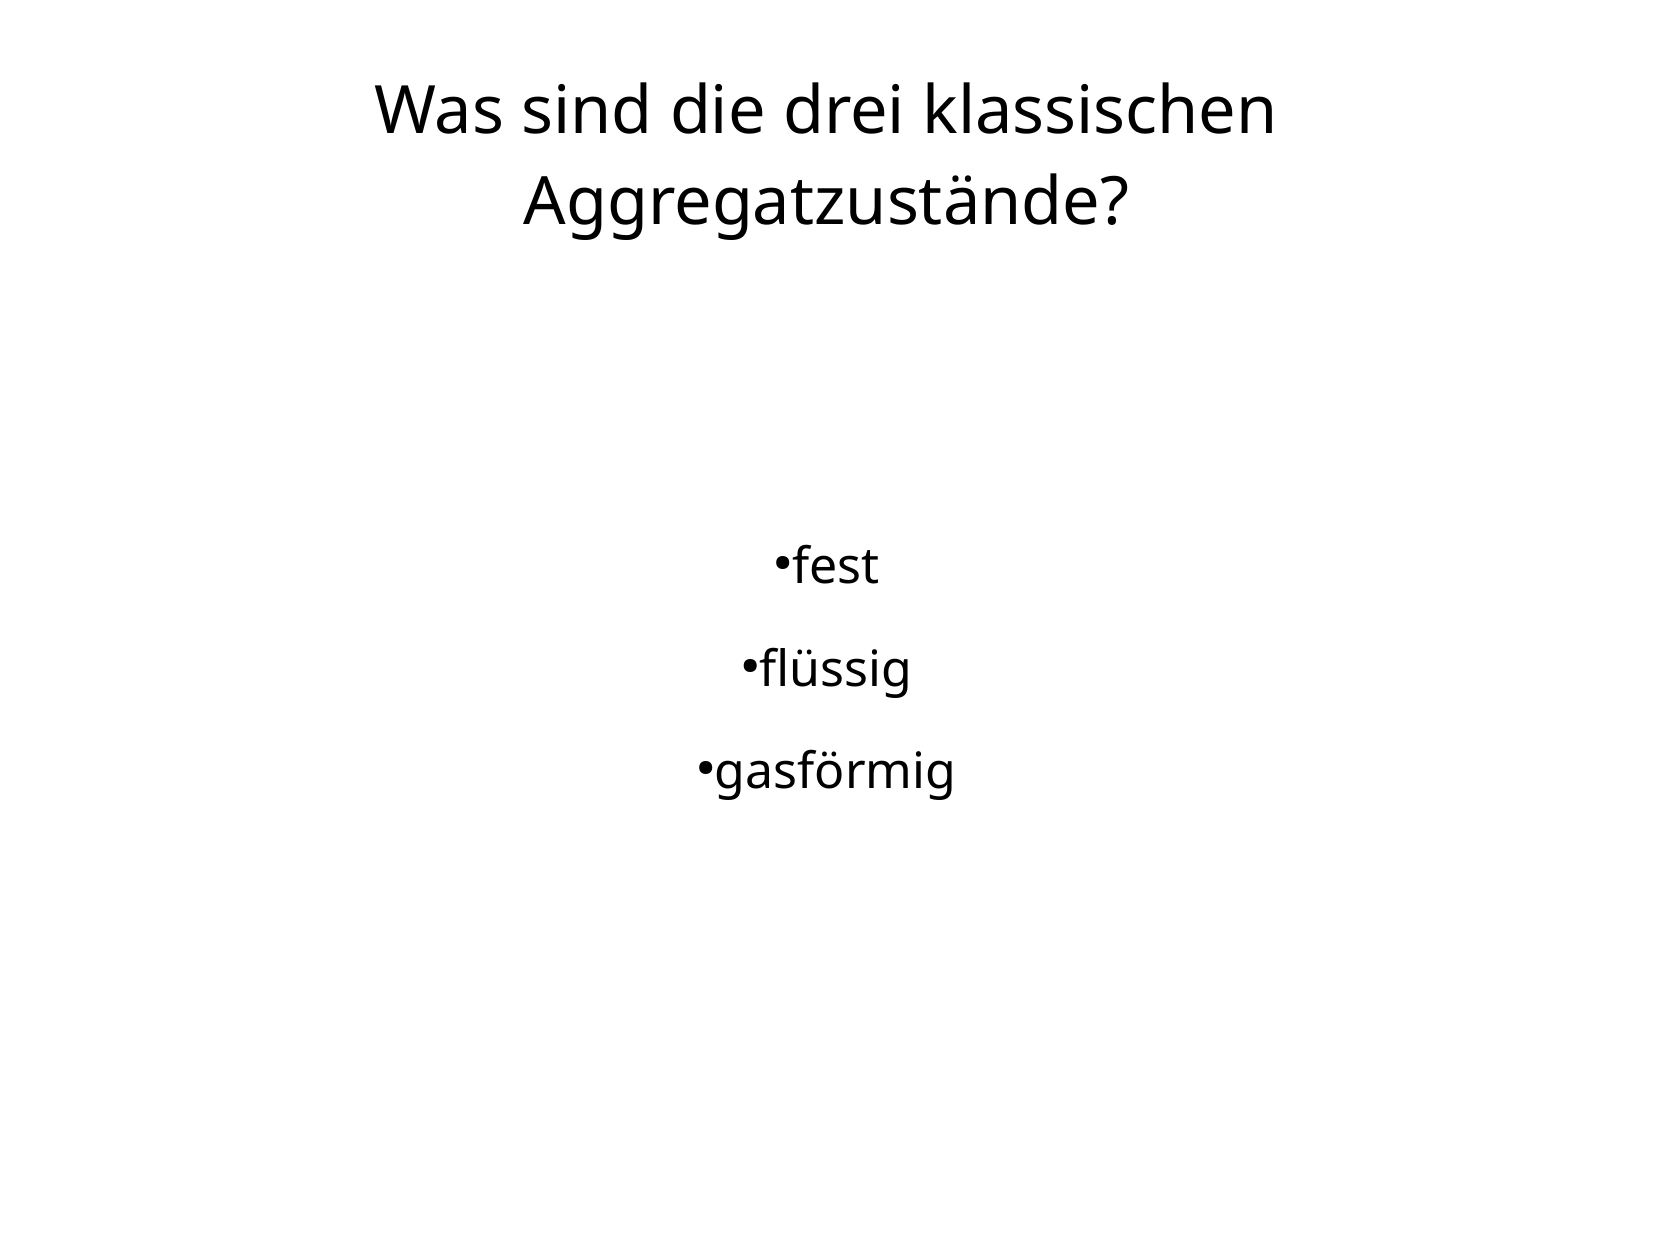

# Was sind die drei klassischen Aggregatzustände?
fest
flüssig
gasförmig